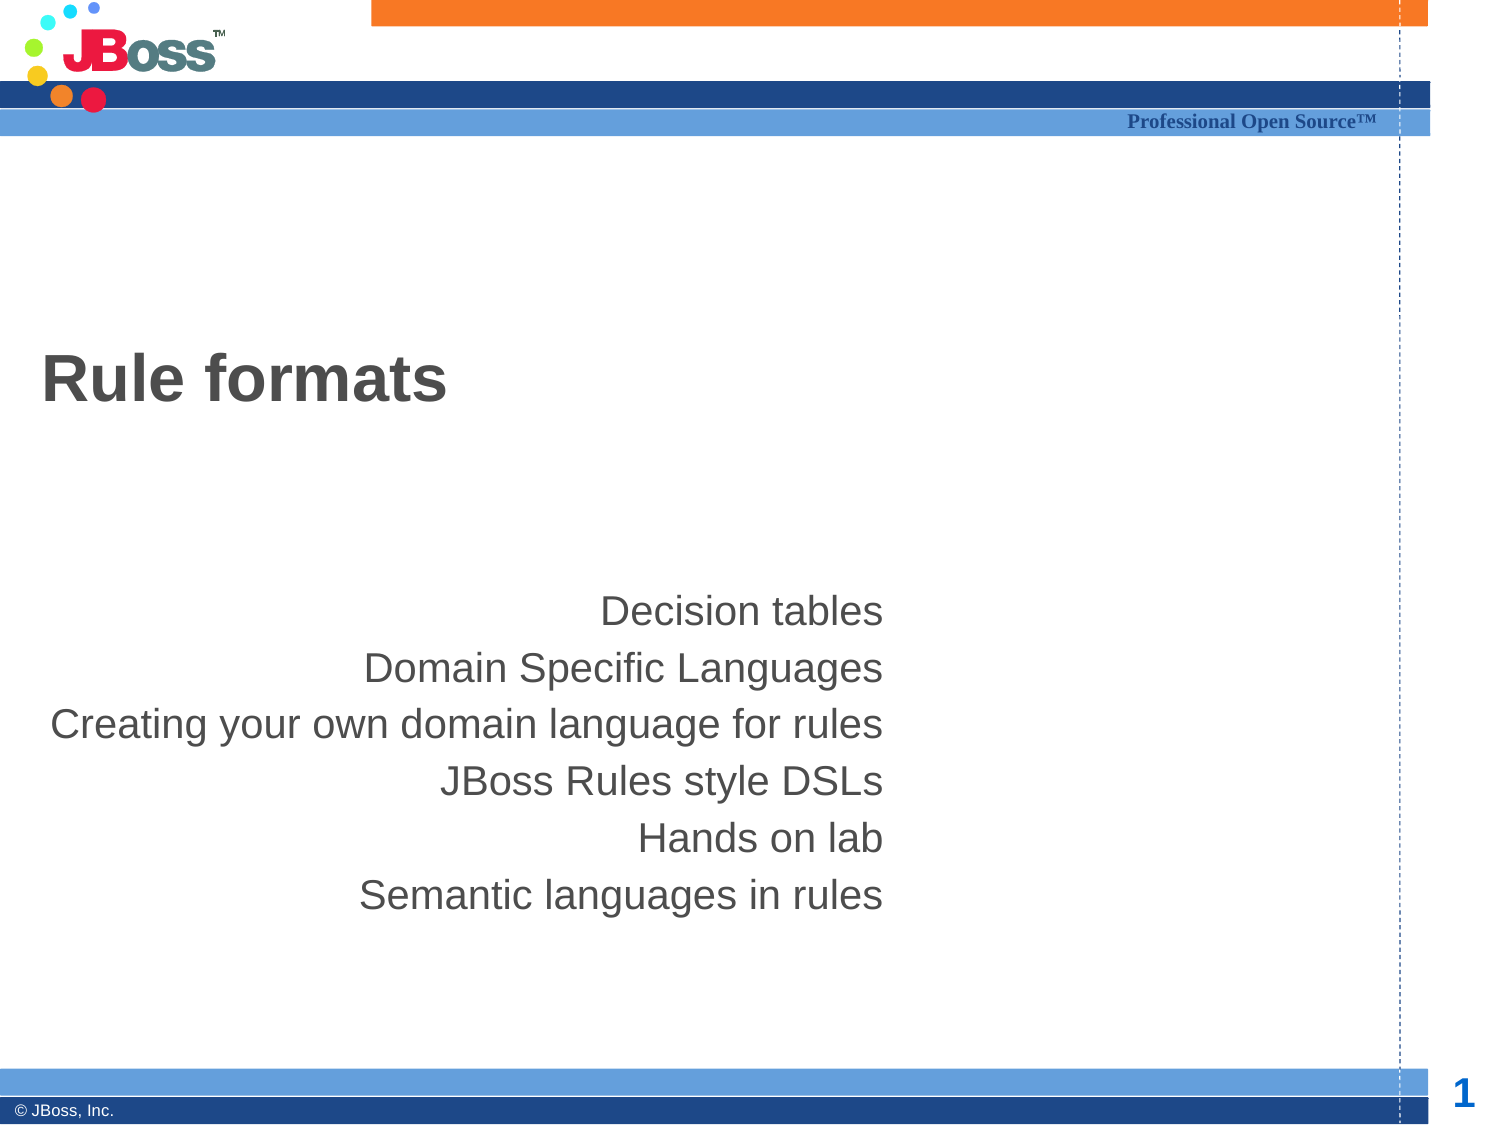

# Rule formats
Decision tables
Domain Specific Languages
Creating your own domain language for rules
JBoss Rules style DSLs
Hands on lab
Semantic languages in rules